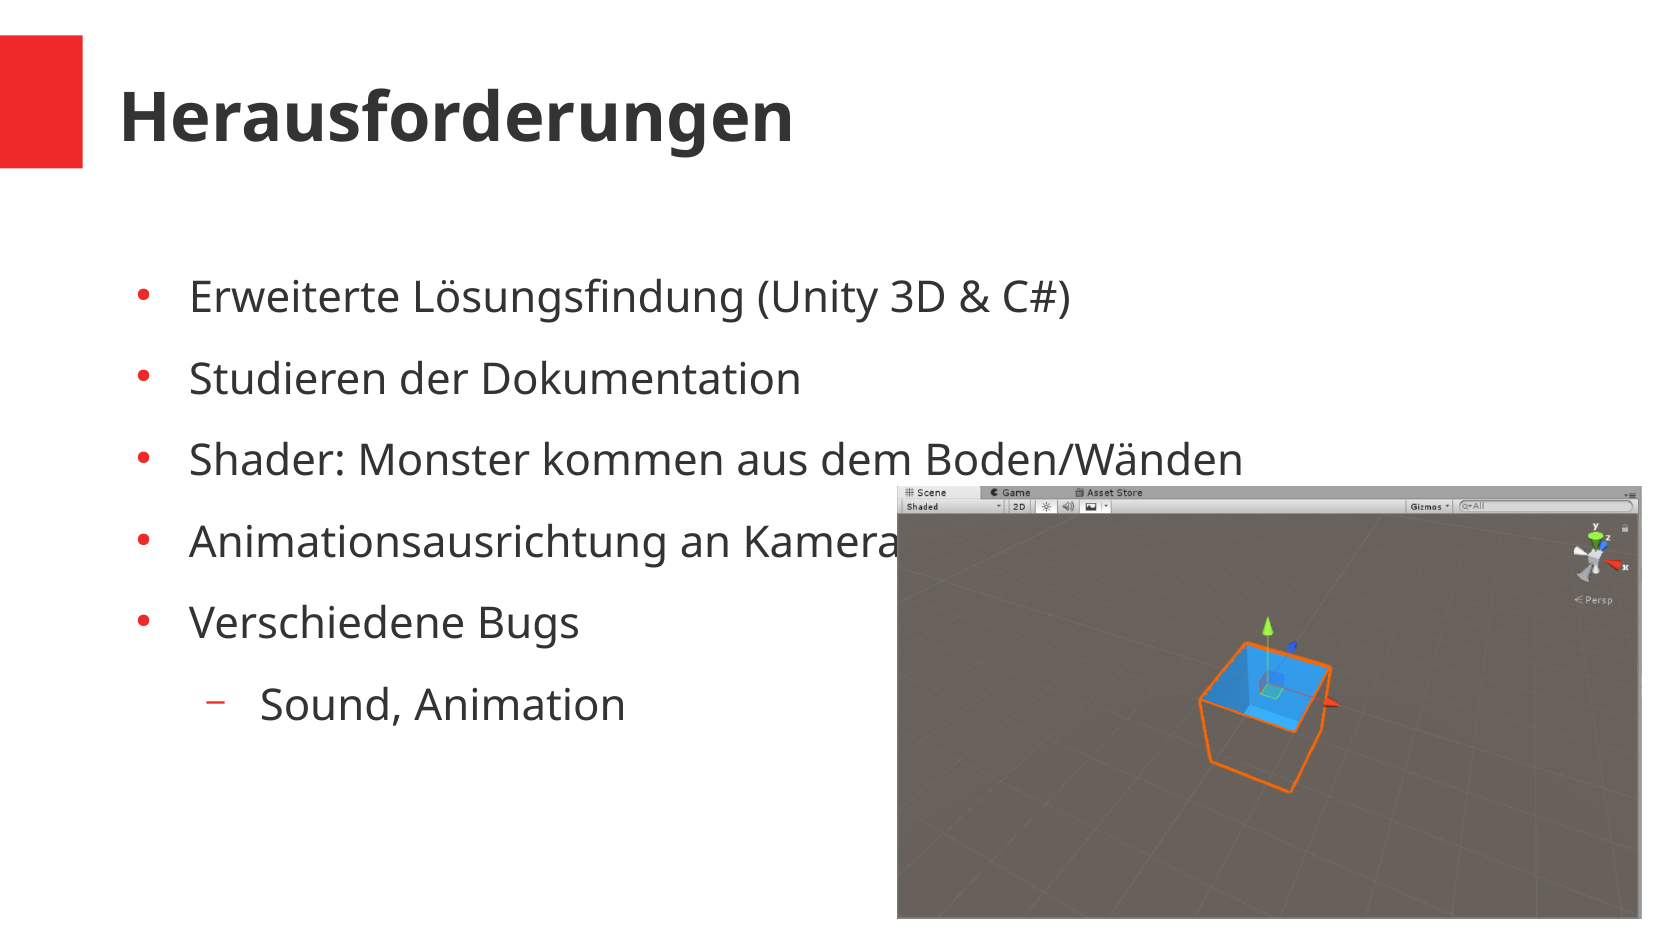

# Herausforderungen
Erweiterte Lösungsfindung (Unity 3D & C#)
Studieren der Dokumentation
Shader: Monster kommen aus dem Boden/Wänden
Animationsausrichtung an Kamera
Verschiedene Bugs
Sound, Animation
6